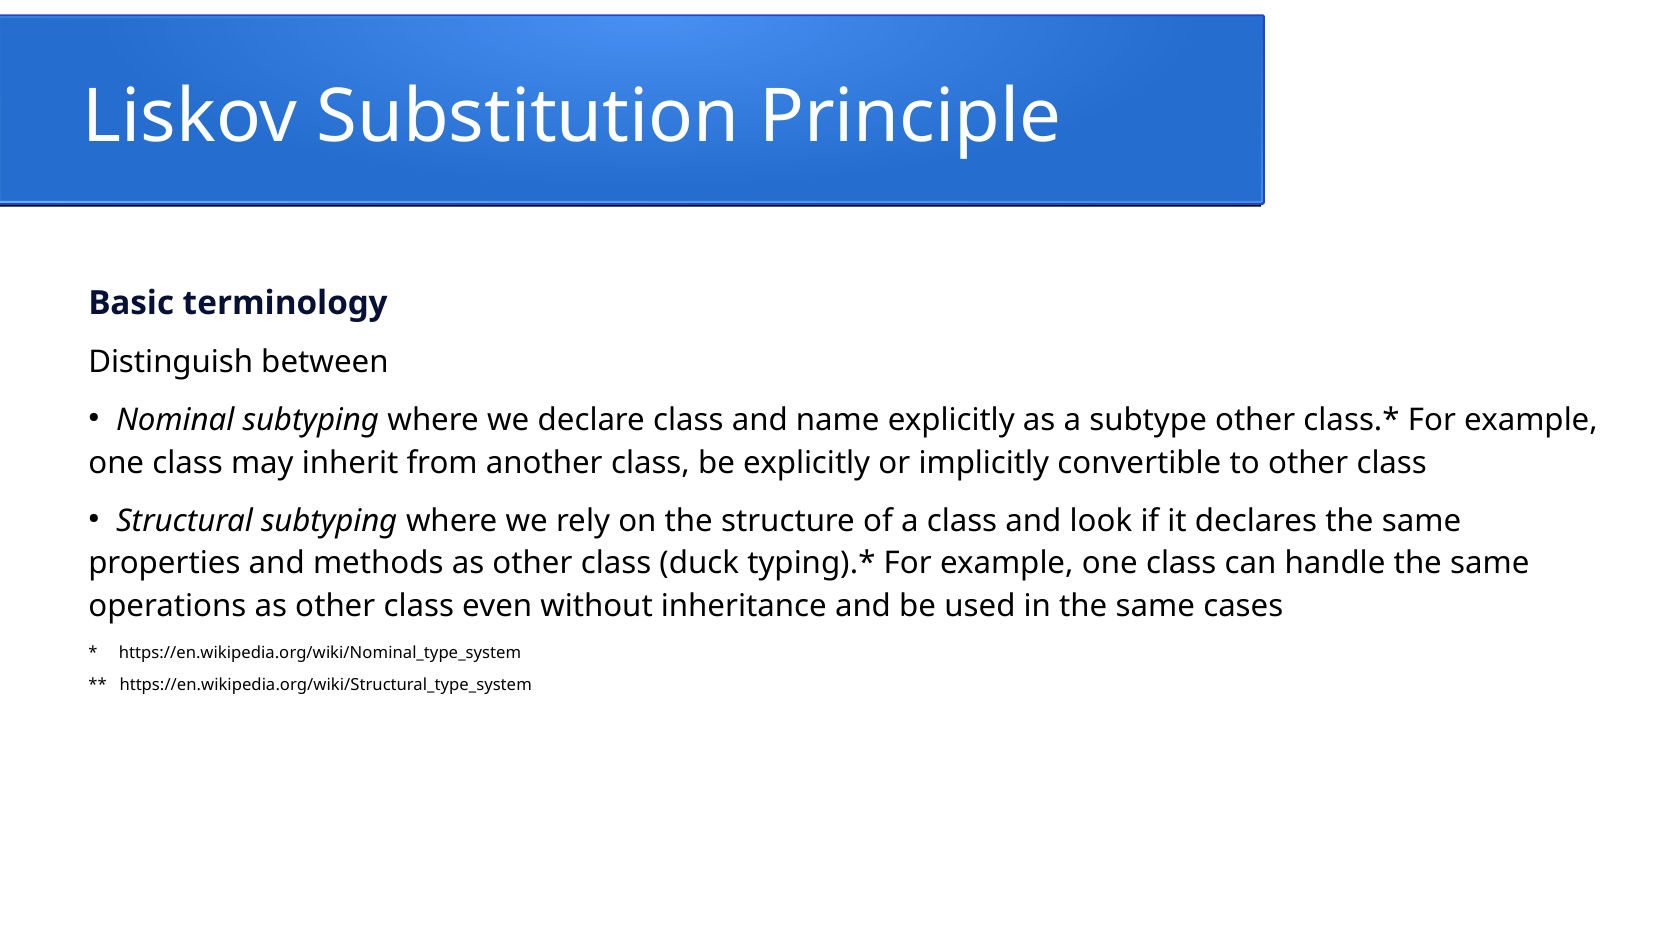

# Liskov Substitution Principle
Basic terminology
Distinguish between
 Nominal subtyping where we declare class and name explicitly as a subtype other class.* For example, one class may inherit from another class, be explicitly or implicitly convertible to other class
 Structural subtyping where we rely on the structure of a class and look if it declares the same properties and methods as other class (duck typing).* For example, one class can handle the same operations as other class even without inheritance and be used in the same cases
* https://en.wikipedia.org/wiki/Nominal_type_system
** https://en.wikipedia.org/wiki/Structural_type_system